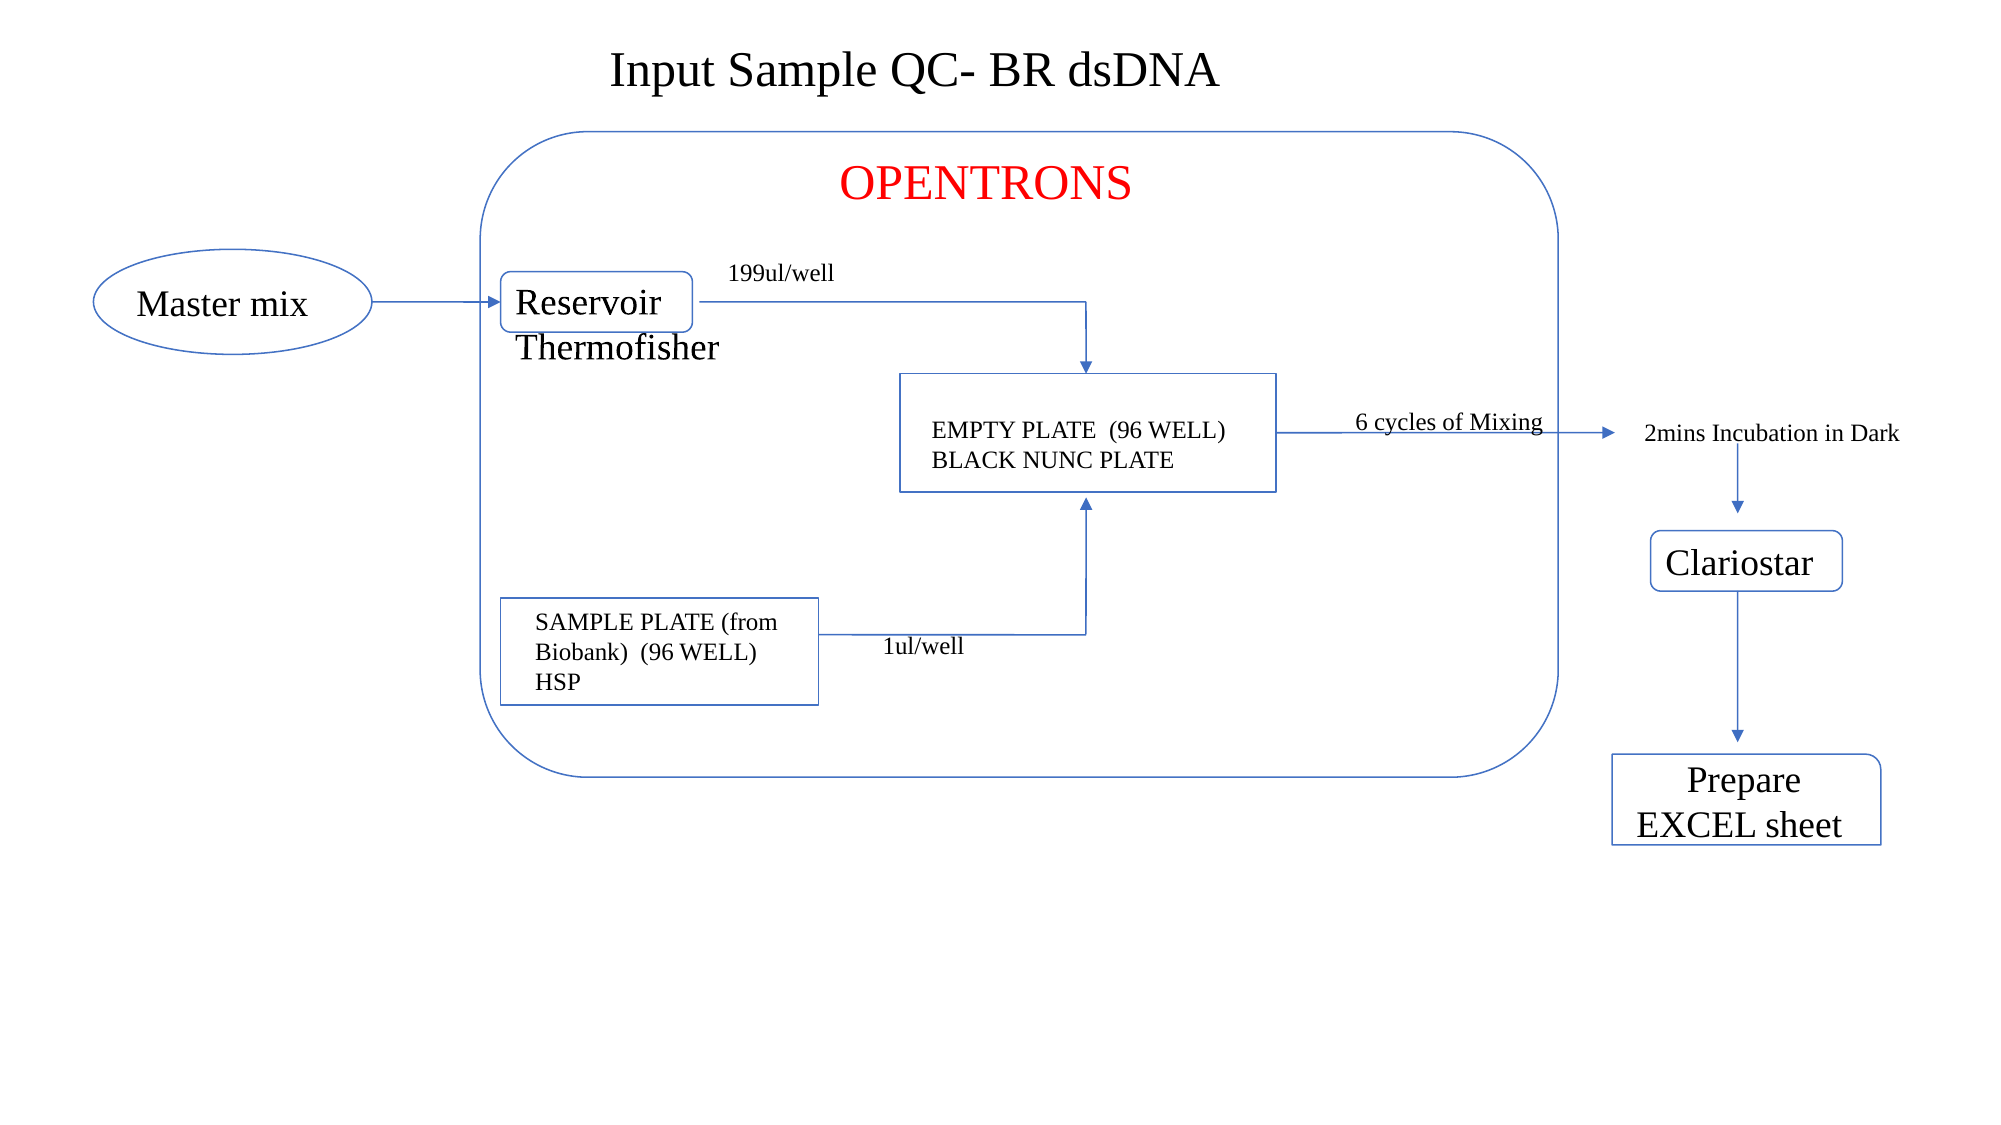

Input Sample QC- BR dsDNA
OPENTRONS
199ul/well
Reservoir
Thermofisher
Master mix
6 cycles of Mixing
EMPTY PLATE (96 WELL)
BLACK NUNC PLATE
2mins Incubation in Dark
Clariostar
SAMPLE PLATE (from Biobank) (96 WELL)
HSP
1ul/well
Prepare EXCEL sheet